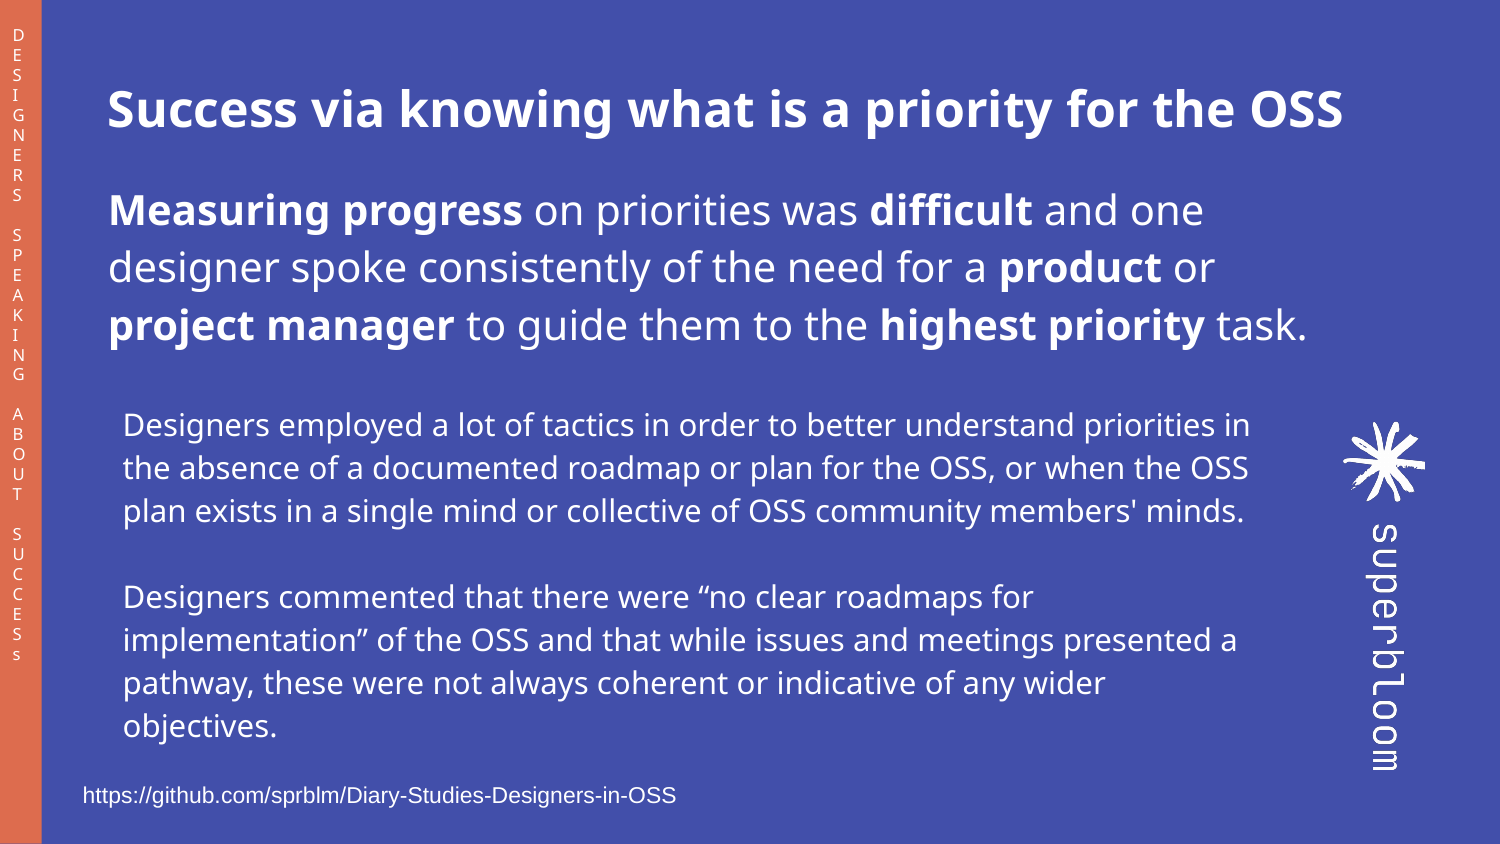

D
E
S
I
G
N
E
R
S
S
P
E
A
K
I
N
G
A
B
O
U
T
S
U
C
C
E
S
s
Success via knowing what is a priority for the OSS
Measuring progress on priorities was difficult and one designer spoke consistently of the need for a product or project manager to guide them to the highest priority task.
Designers employed a lot of tactics in order to better understand priorities in the absence of a documented roadmap or plan for the OSS, or when the OSS plan exists in a single mind or collective of OSS community members' minds.
Designers commented that there were “no clear roadmaps for implementation” of the OSS and that while issues and meetings presented a pathway, these were not always coherent or indicative of any wider objectives.
https://github.com/sprblm/Diary-Studies-Designers-in-OSS